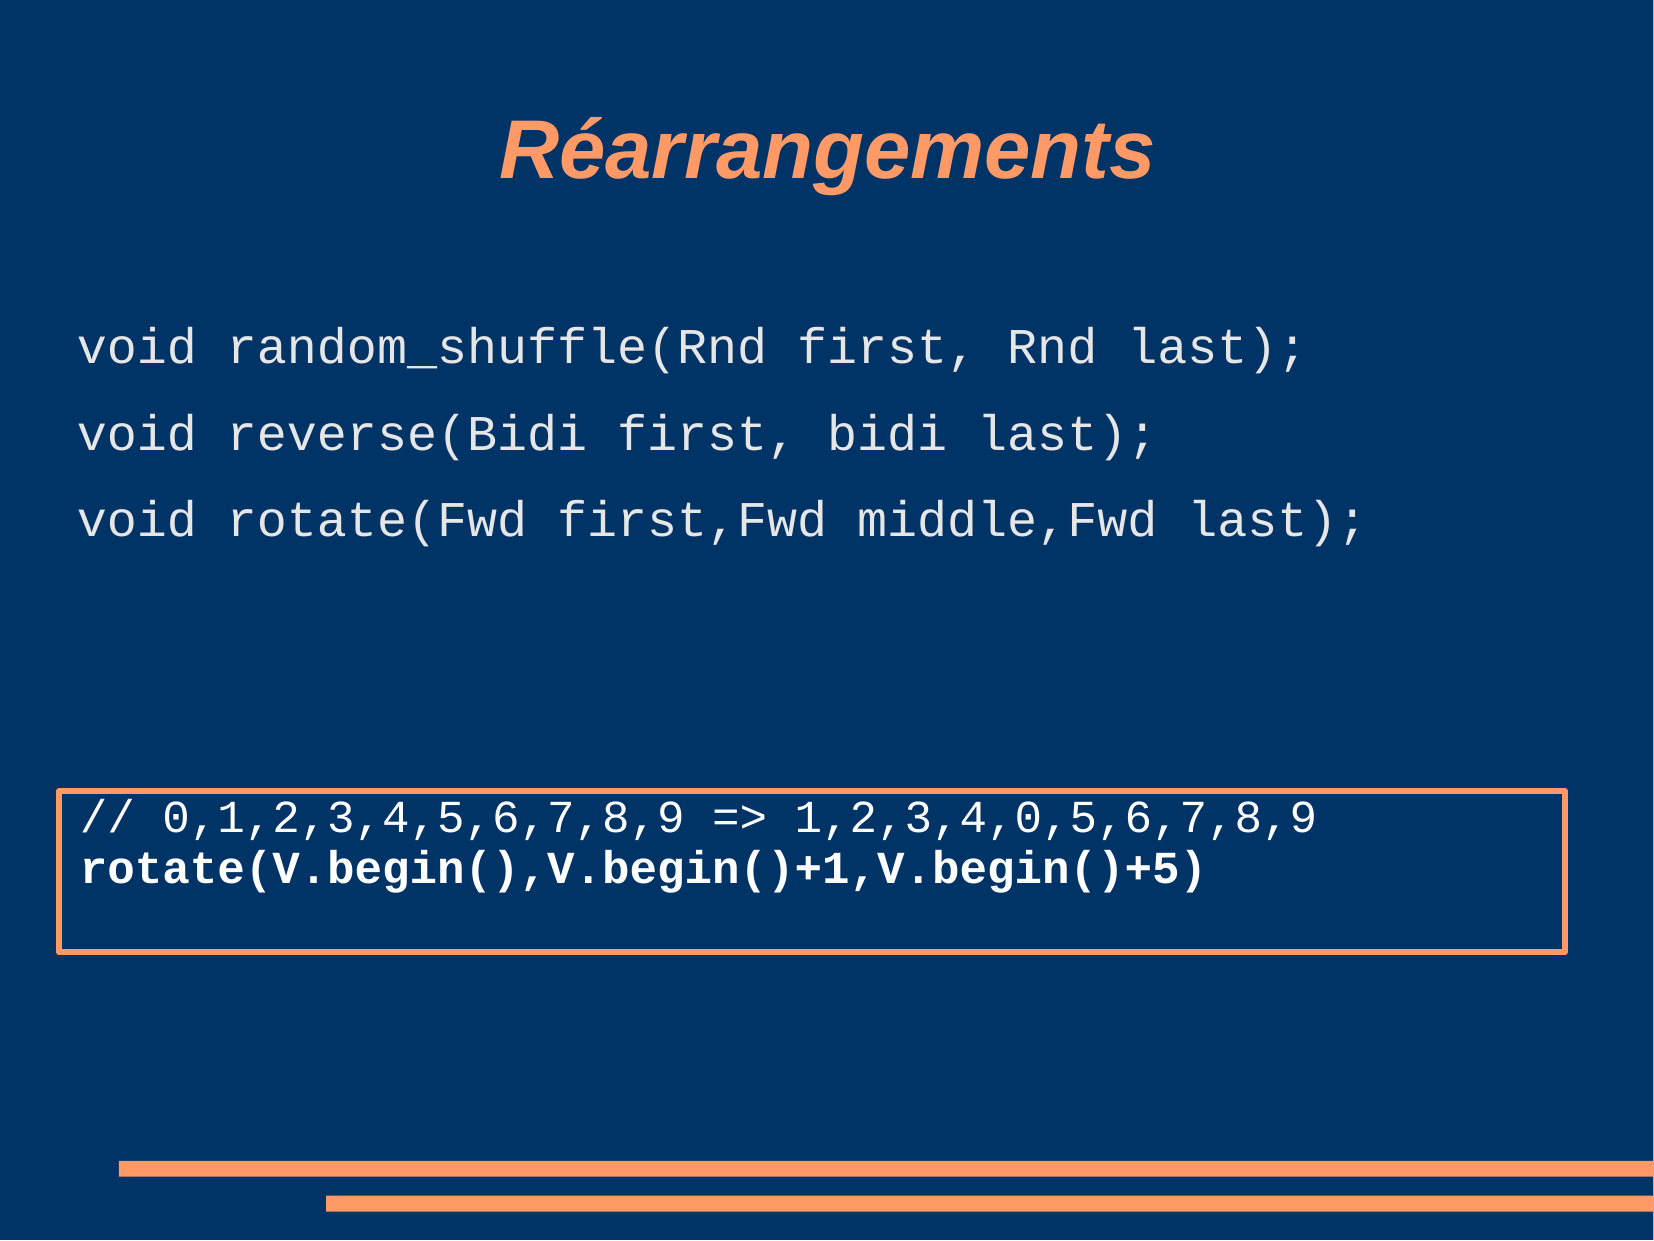

# Réarrangements
void random_shuffle(Rnd first, Rnd last);
void reverse(Bidi first, bidi last);
void rotate(Fwd first,Fwd middle,Fwd last);
// 0,1,2,3,4,5,6,7,8,9 => 1,2,3,4,0,5,6,7,8,9
rotate(V.begin(),V.begin()+1,V.begin()+5)